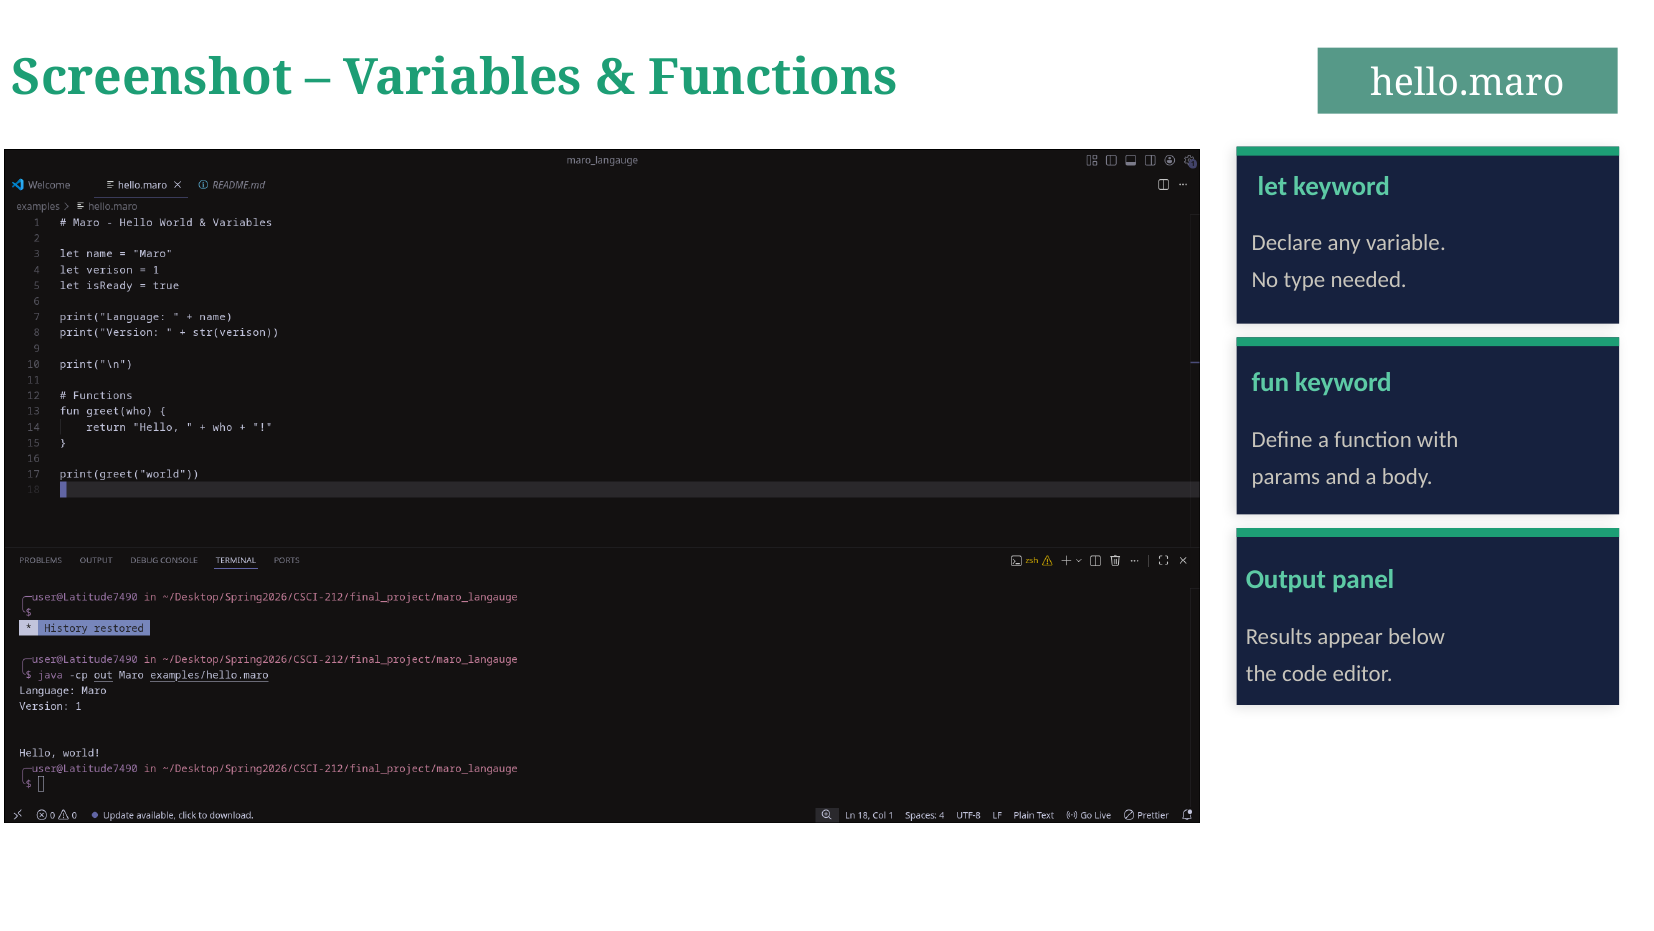

# Screenshot – Variables & Functions
hello.maro
let keyword
Declare any variable.
No type needed.
fun keyword
Define a function with
params and a body.
Output panel
Results appear below
the code editor.